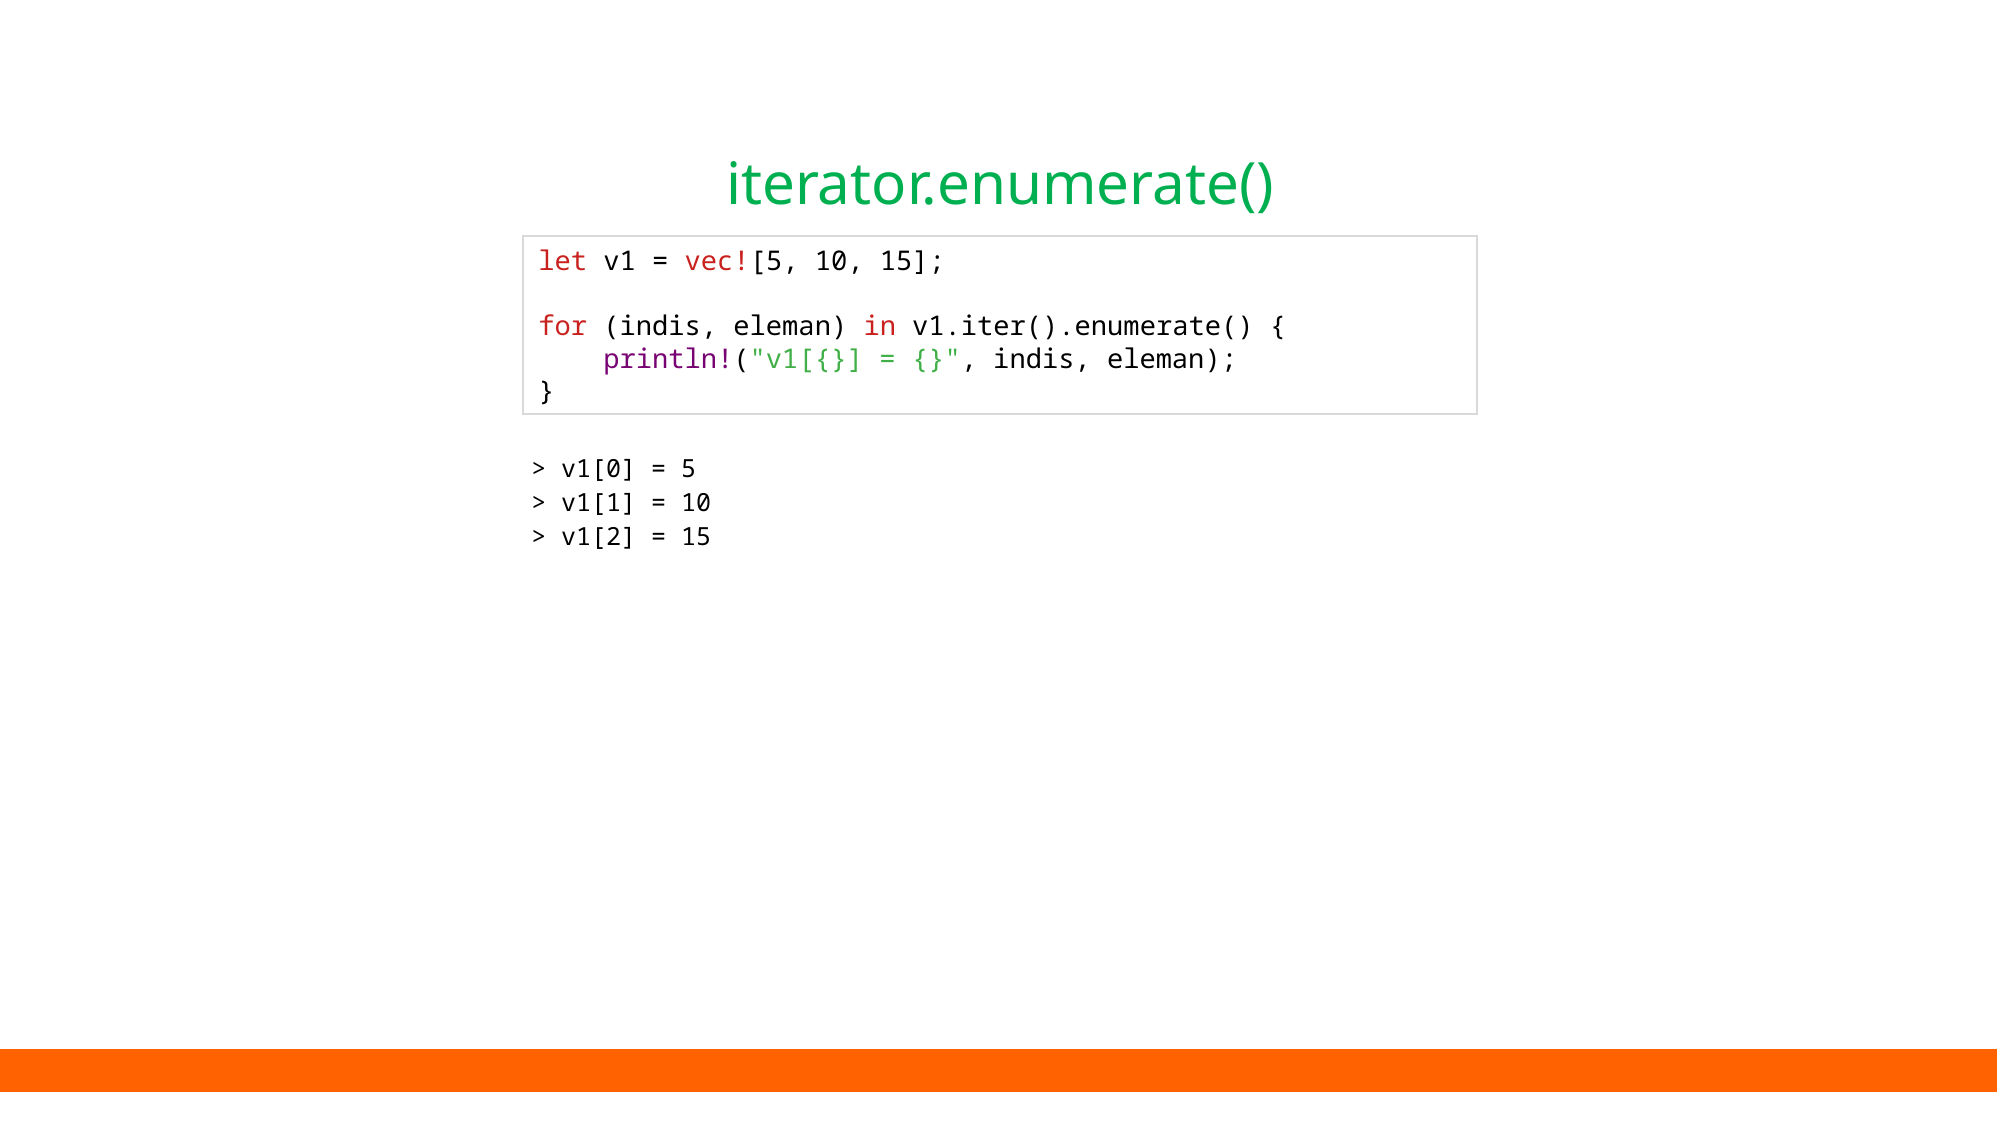

# iterator.enumerate()
let v1 = vec![5, 10, 15];
for (indis, eleman) in v1.iter().enumerate() {
 println!("v1[{}] = {}", indis, eleman);
}
> v1[0] = 5
> v1[1] = 10
> v1[2] = 15